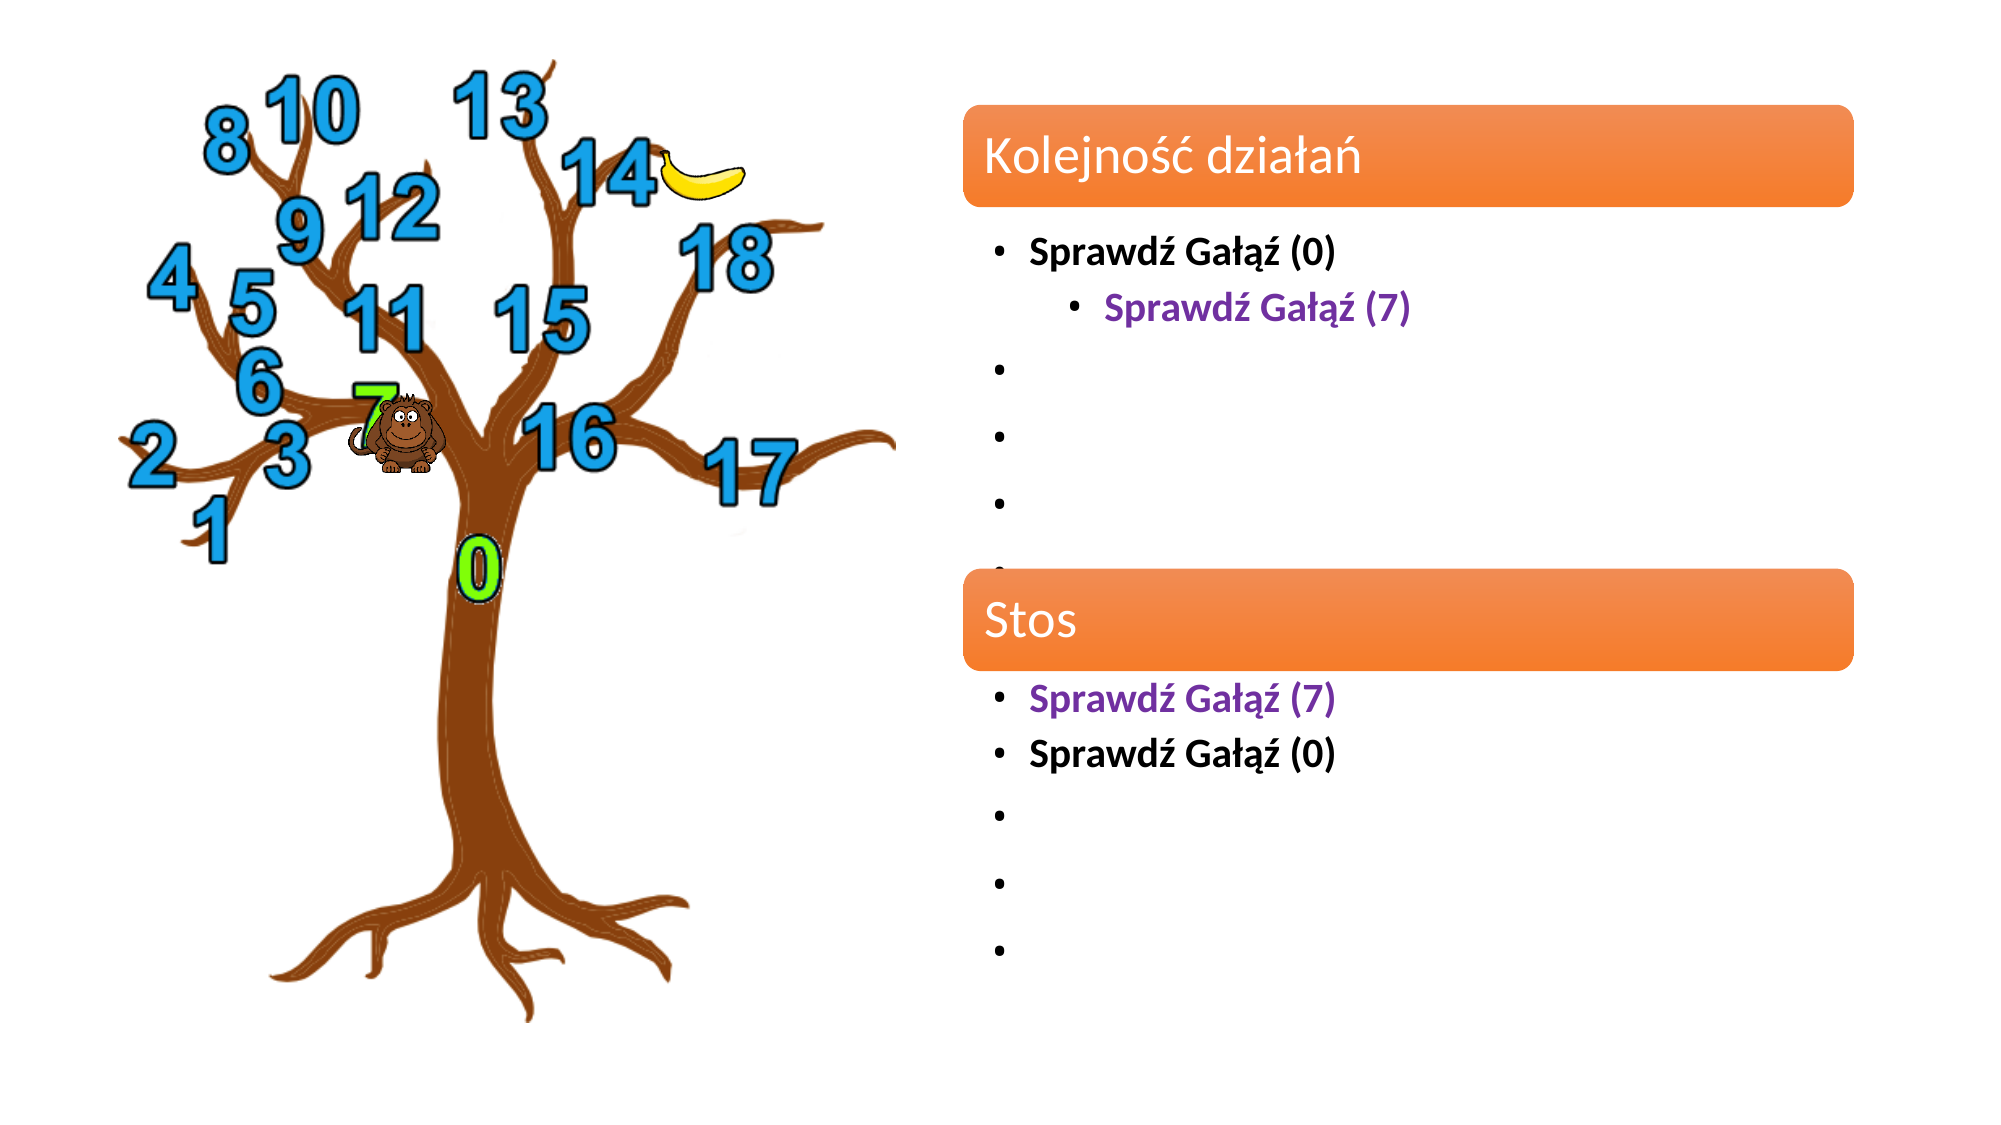

Kolejność działań
Sprawdź Gałąź (0)
Sprawdź Gałąź (7)
Stos
Sprawdź Gałąź (7)
Sprawdź Gałąź (0)